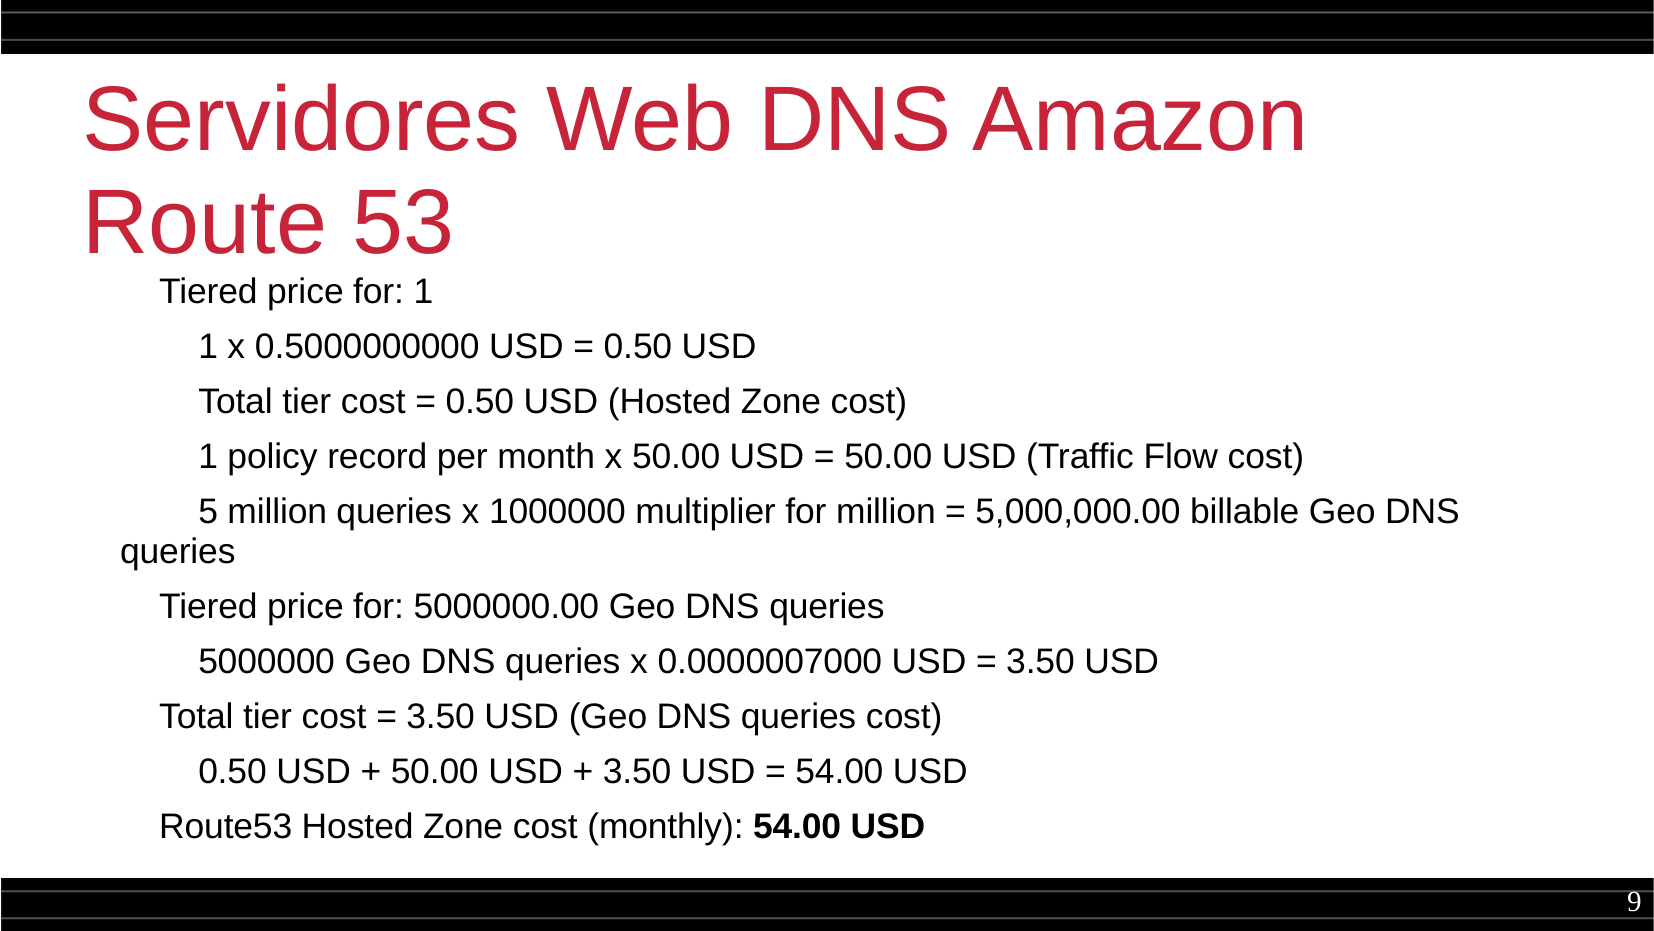

# Servidores Web DNS Amazon Route 53
 Tiered price for: 1
 1 x 0.5000000000 USD = 0.50 USD
 Total tier cost = 0.50 USD (Hosted Zone cost)
 1 policy record per month x 50.00 USD = 50.00 USD (Traffic Flow cost)
 5 million queries x 1000000 multiplier for million = 5,000,000.00 billable Geo DNS queries
 Tiered price for: 5000000.00 Geo DNS queries
 5000000 Geo DNS queries x 0.0000007000 USD = 3.50 USD
 Total tier cost = 3.50 USD (Geo DNS queries cost)
 0.50 USD + 50.00 USD + 3.50 USD = 54.00 USD
 Route53 Hosted Zone cost (monthly): 54.00 USD